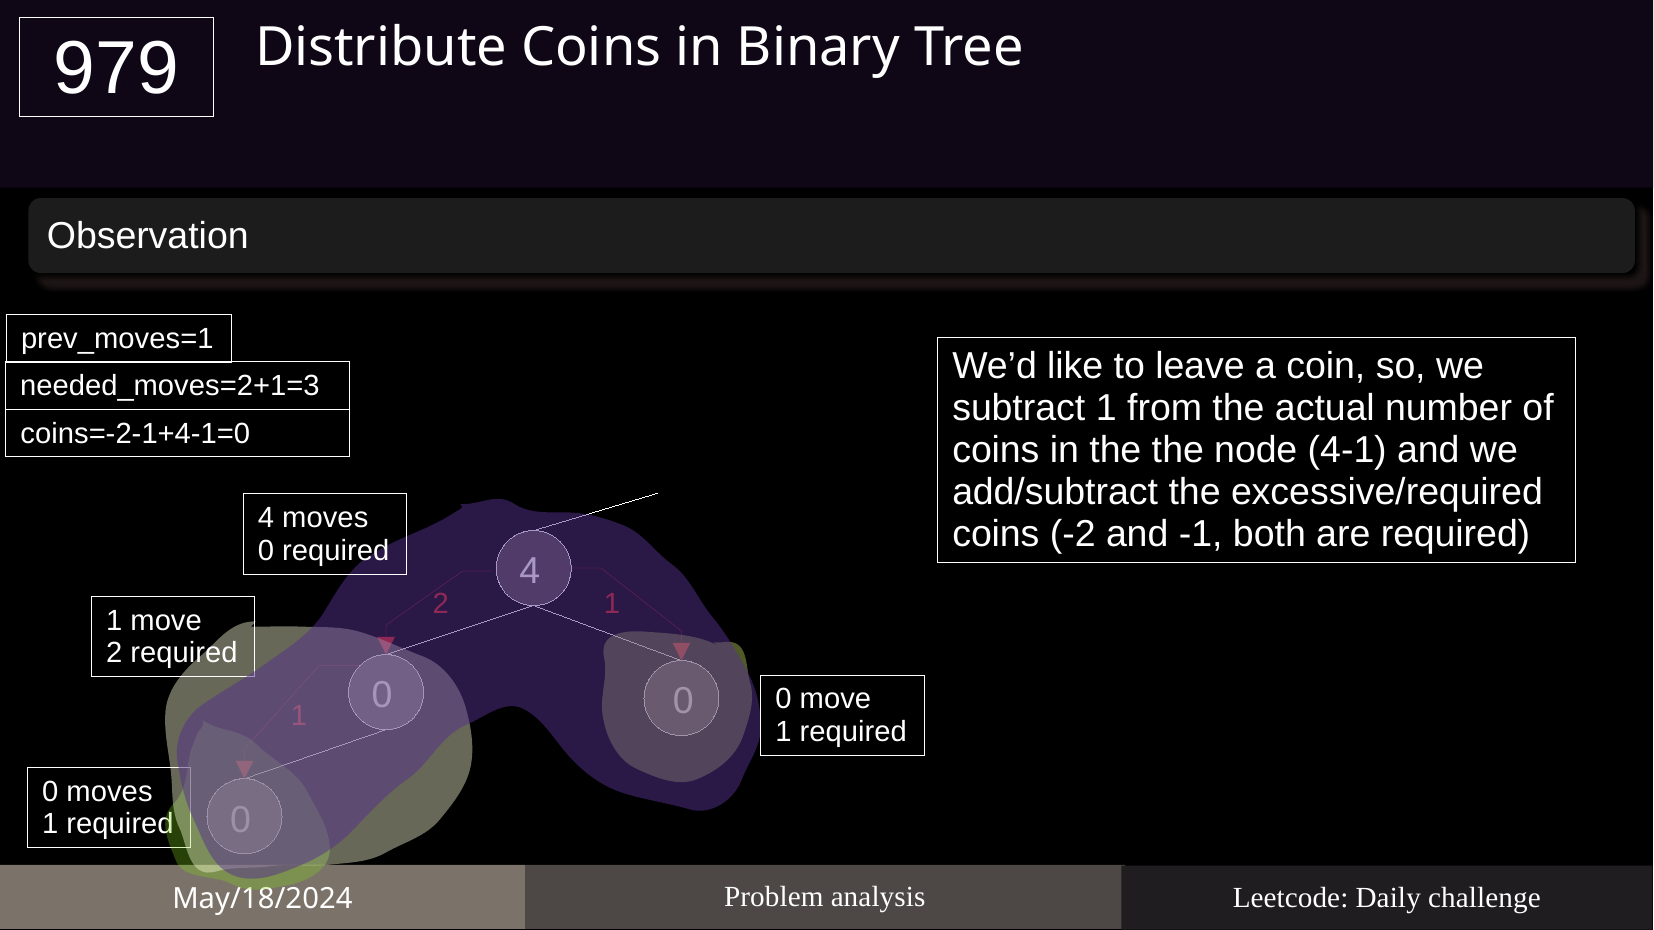

Observation
prev_moves=1
We’d like to leave a coin, so, we subtract 1 from the actual number of coins in the the node (4-1) and we add/subtract the excessive/required coins (-2 and -1, both are required)
needed_moves=2+1=3
coins=-2-1+4-1=0
4 moves
0 required
4
2
1
1 move
2 required
0
0
0 move
1 required
1
0 moves
1 required
0